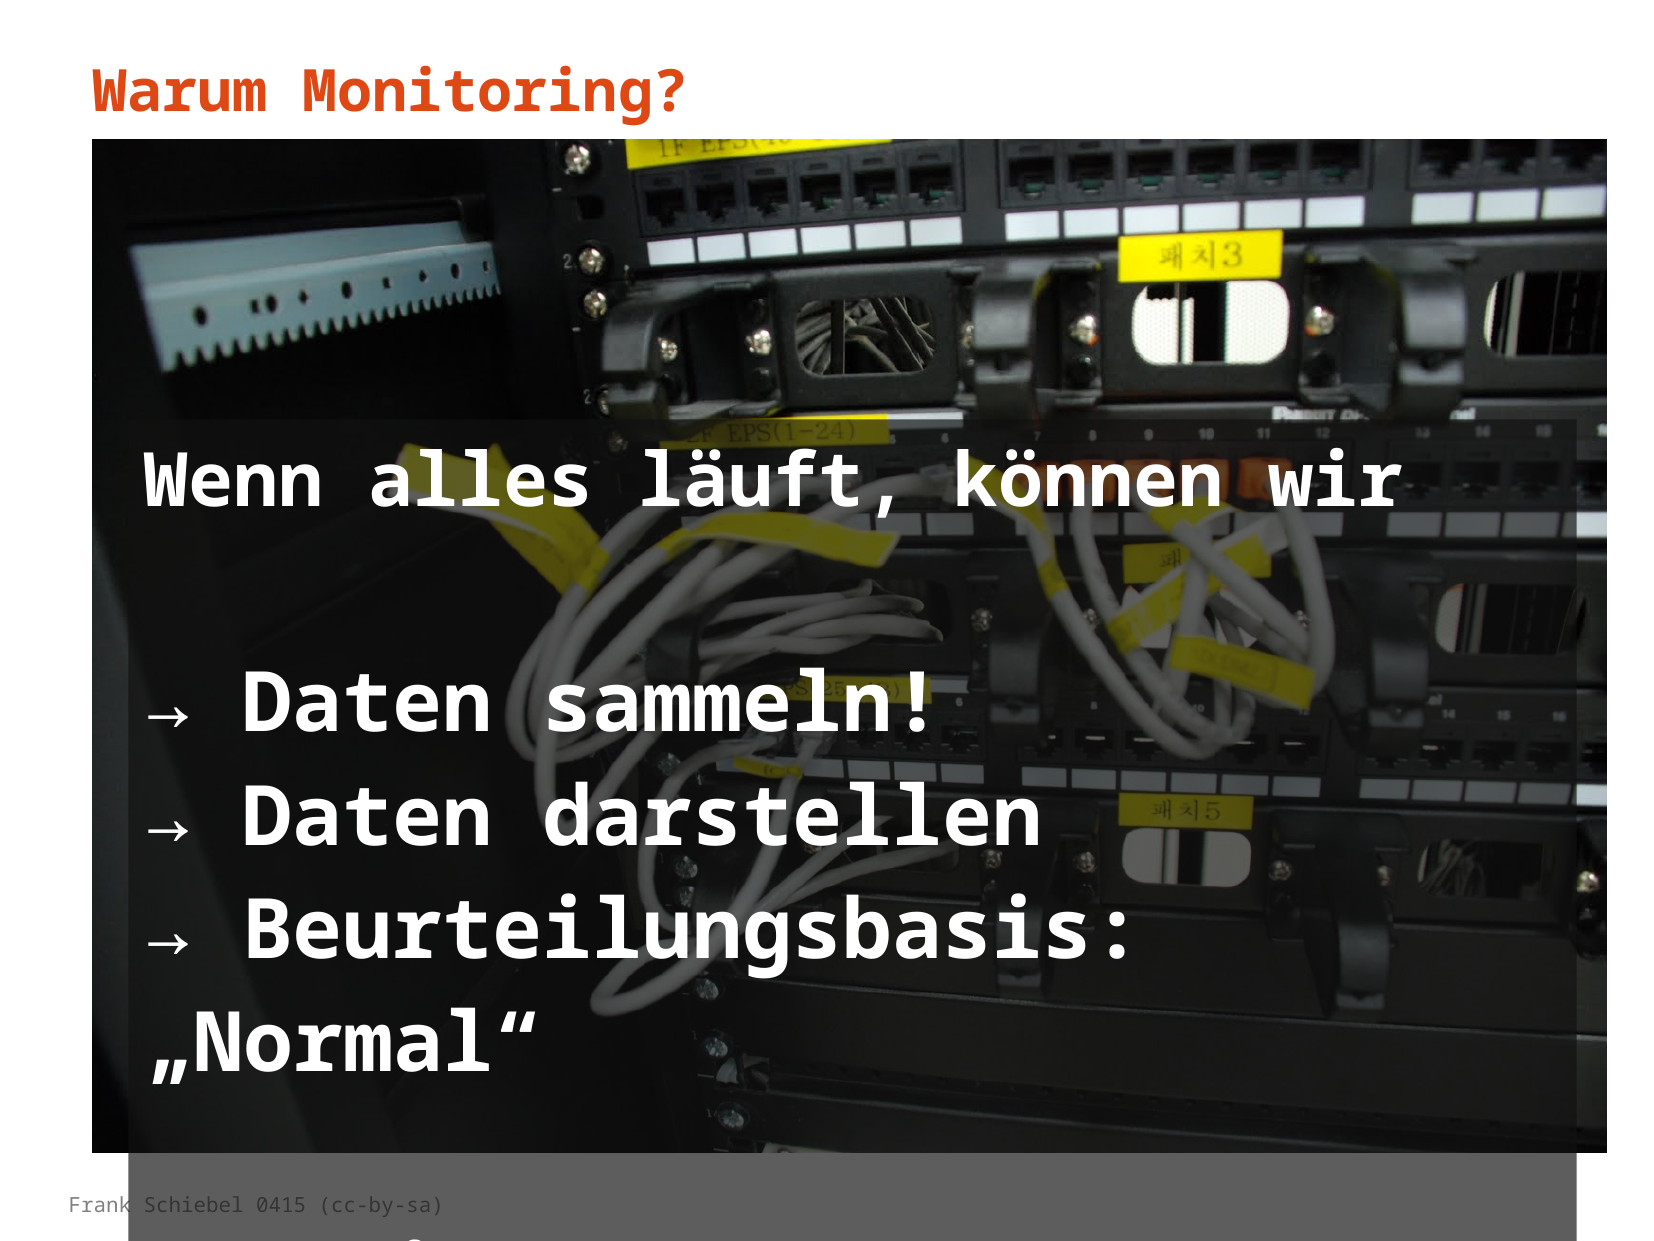

Warum Monitoring?
Wenn alles läuft, können wir
→ Daten sammeln!
→ Daten darstellen
→ Beurteilungsbasis: „Normal“
Entwicklungen erkennen, Probleme voraussehen.